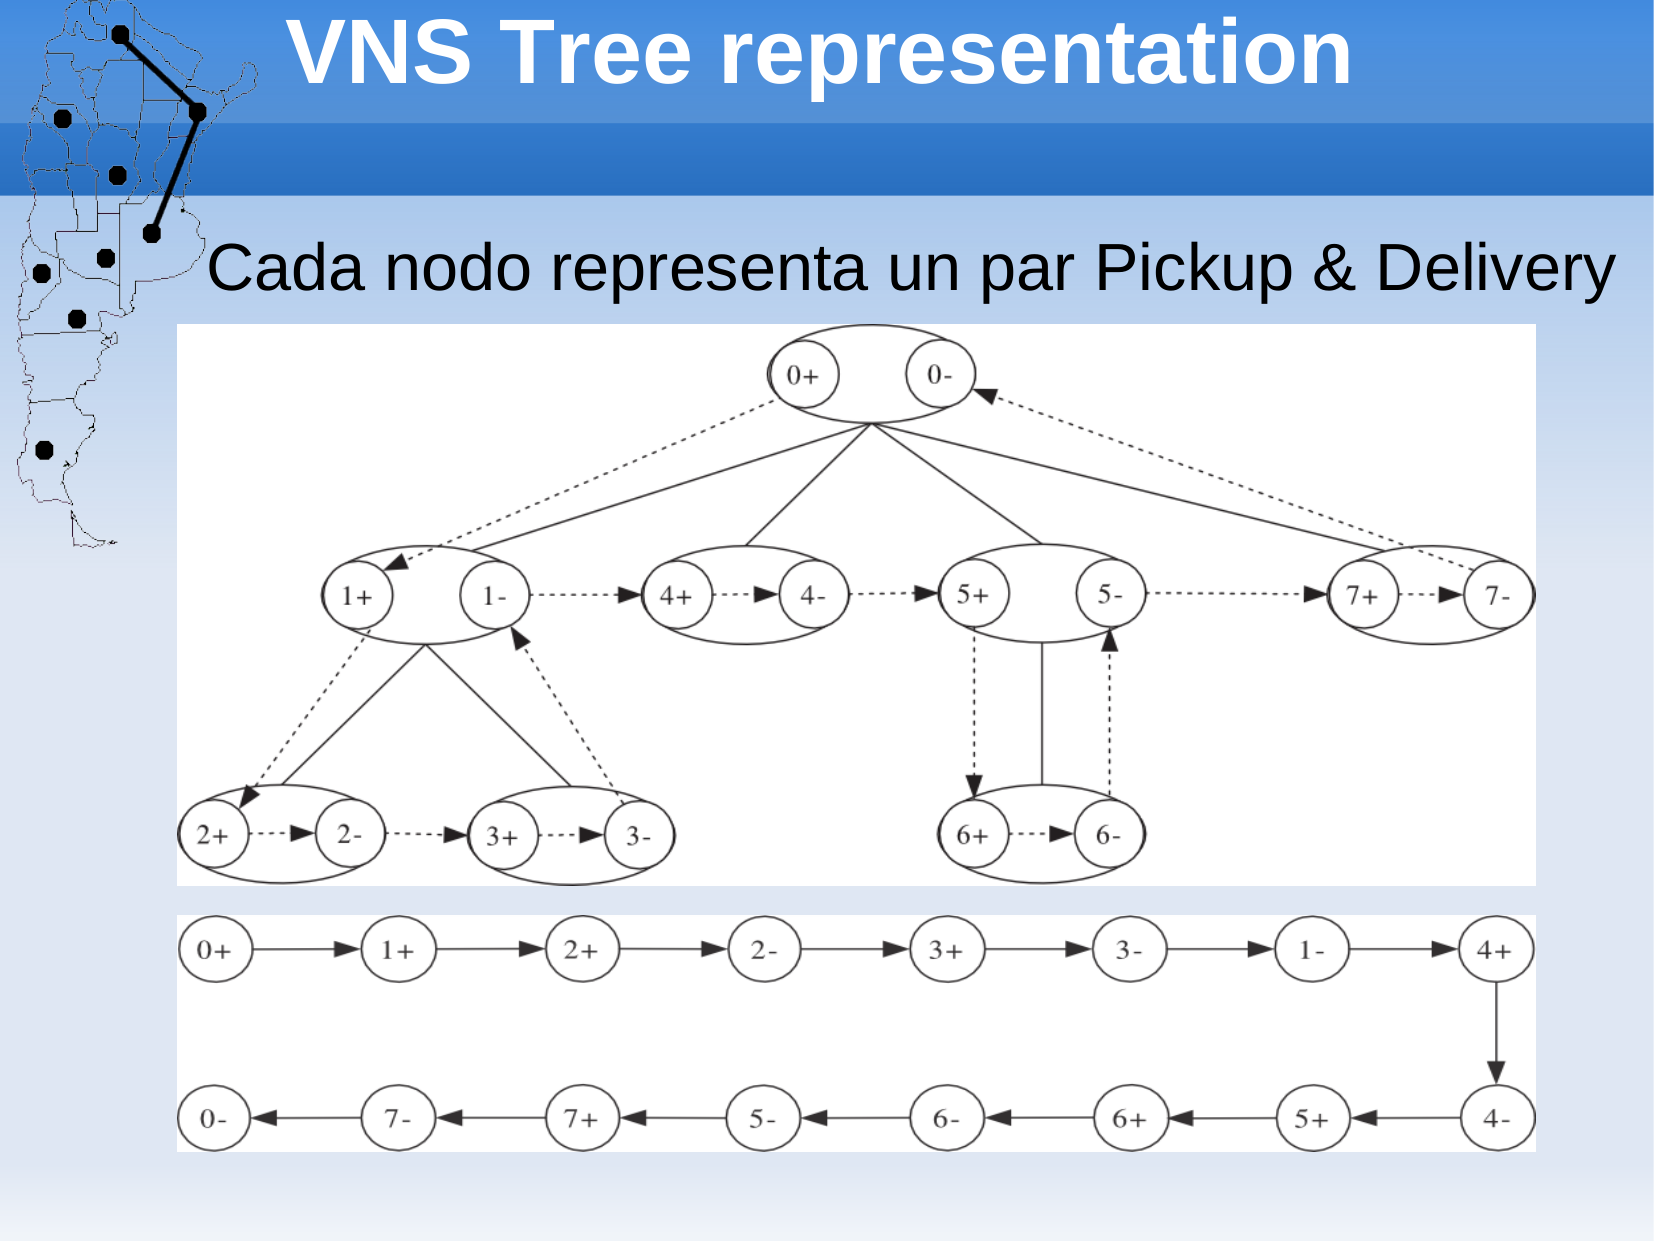

# VNS Tree representation
Cada nodo representa un par Pickup & Delivery